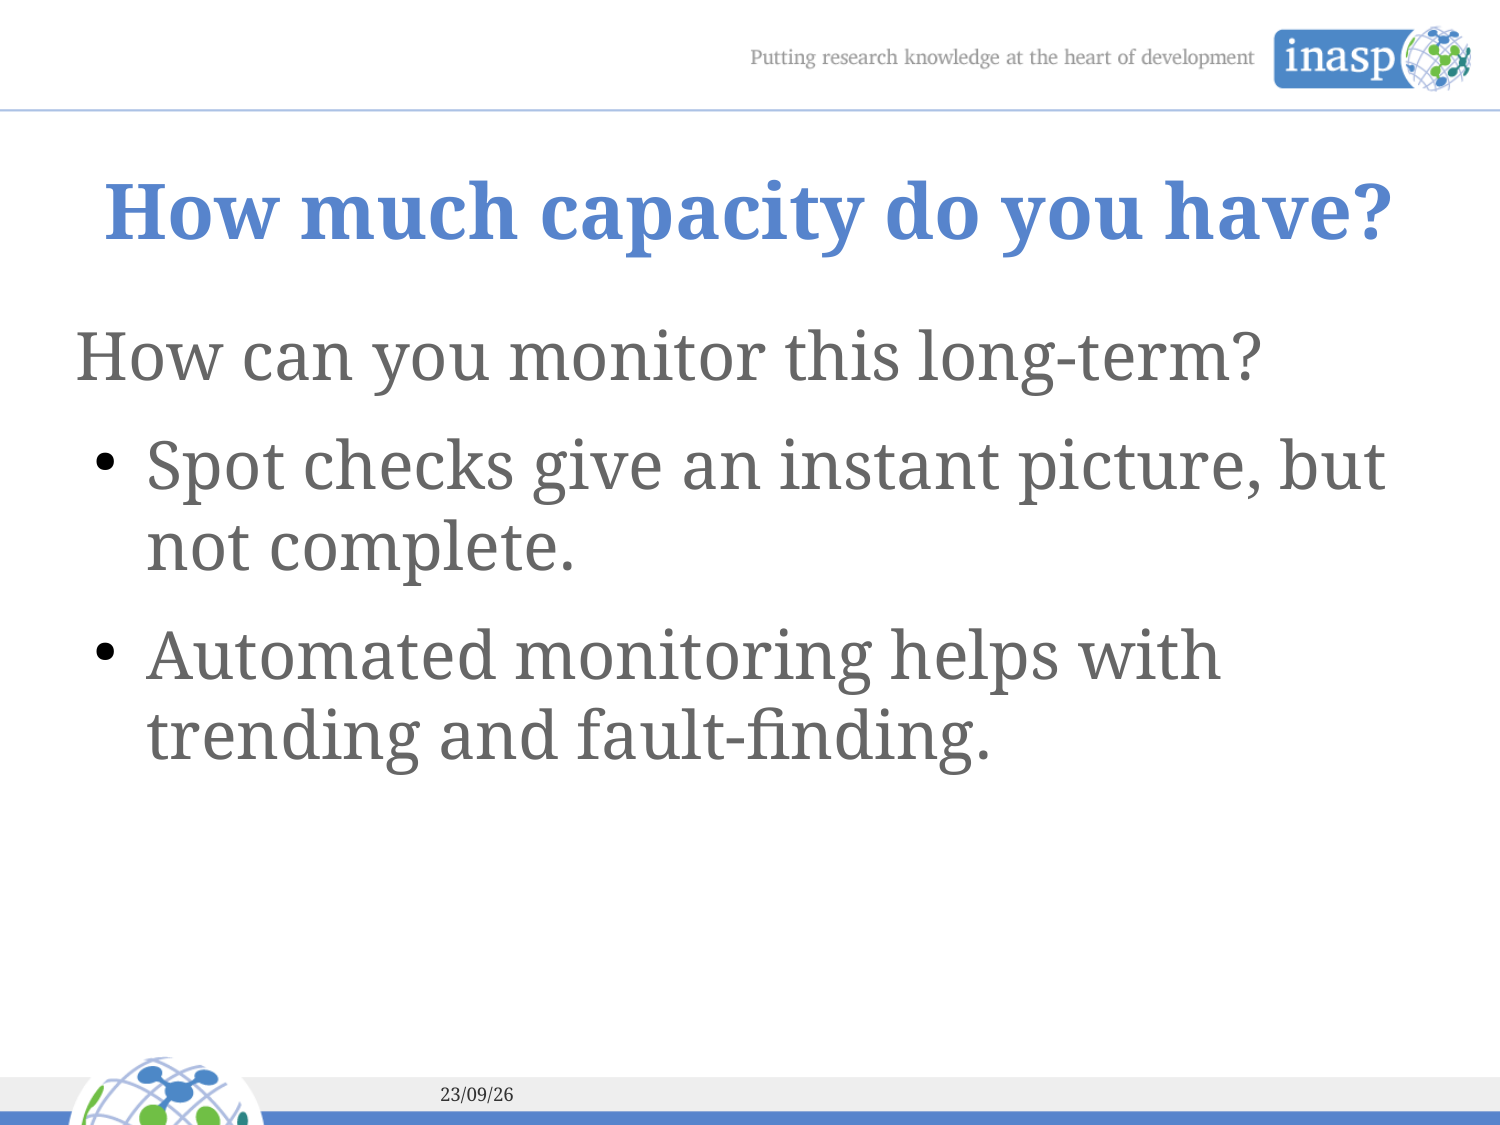

# How much capacity do you have?
How can you monitor this long-term?
Spot checks give an instant picture, but not complete.
Automated monitoring helps with trending and fault-finding.